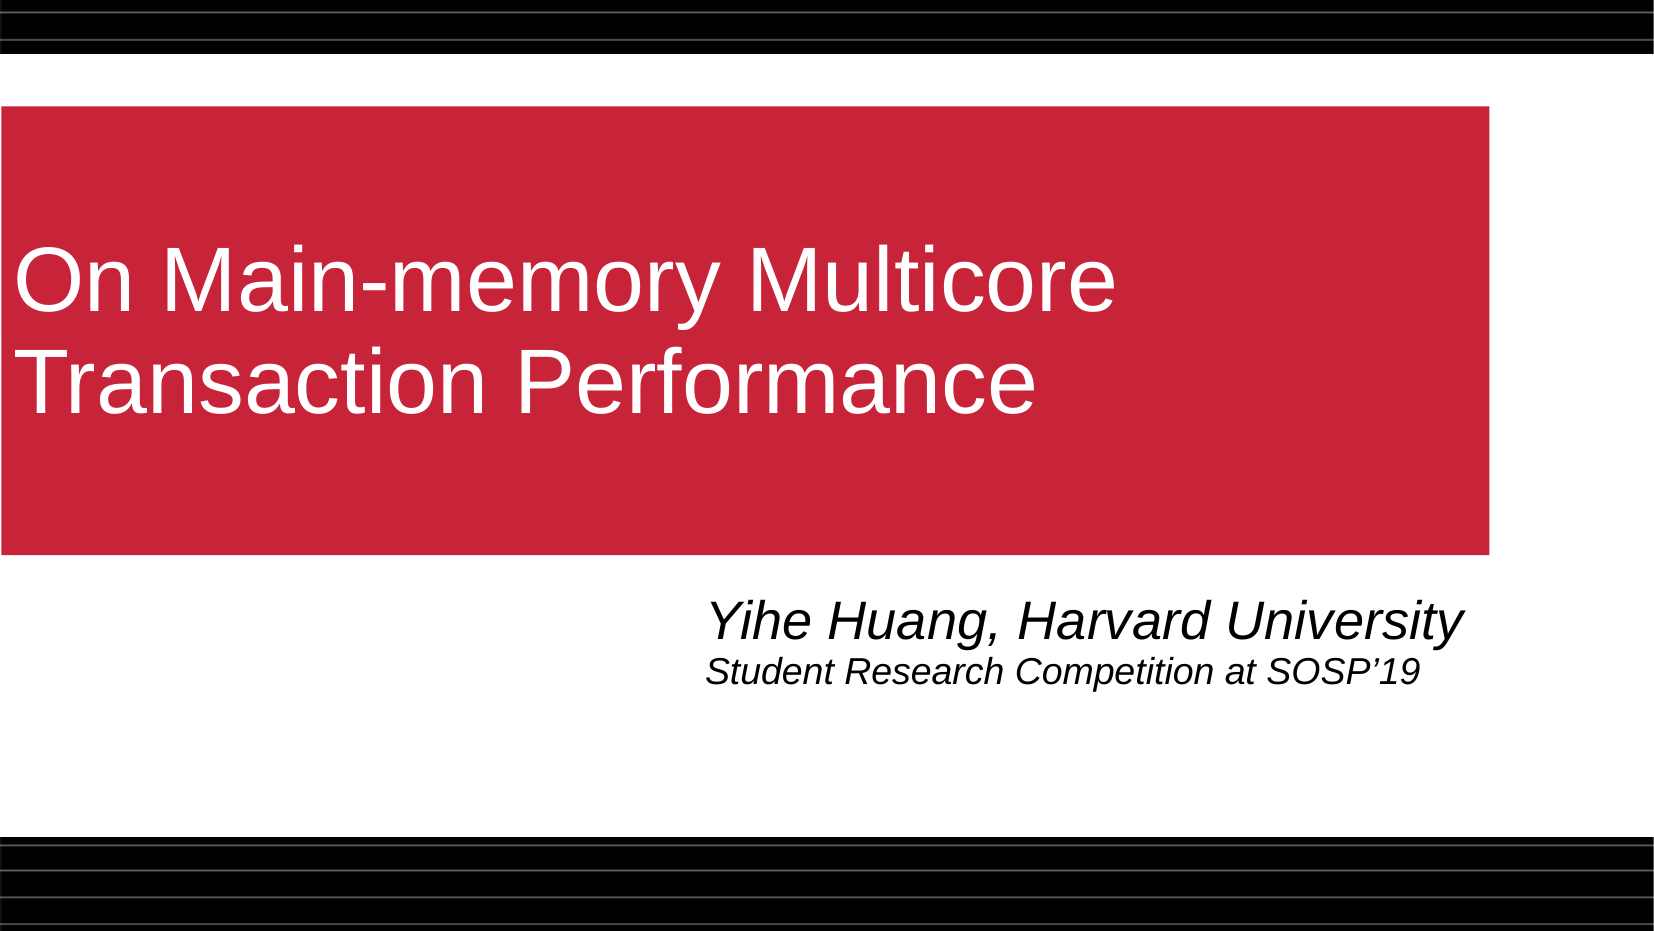

# On Main-memory Multicore Transaction Performance
Yihe Huang, Harvard University
Student Research Competition at SOSP’19